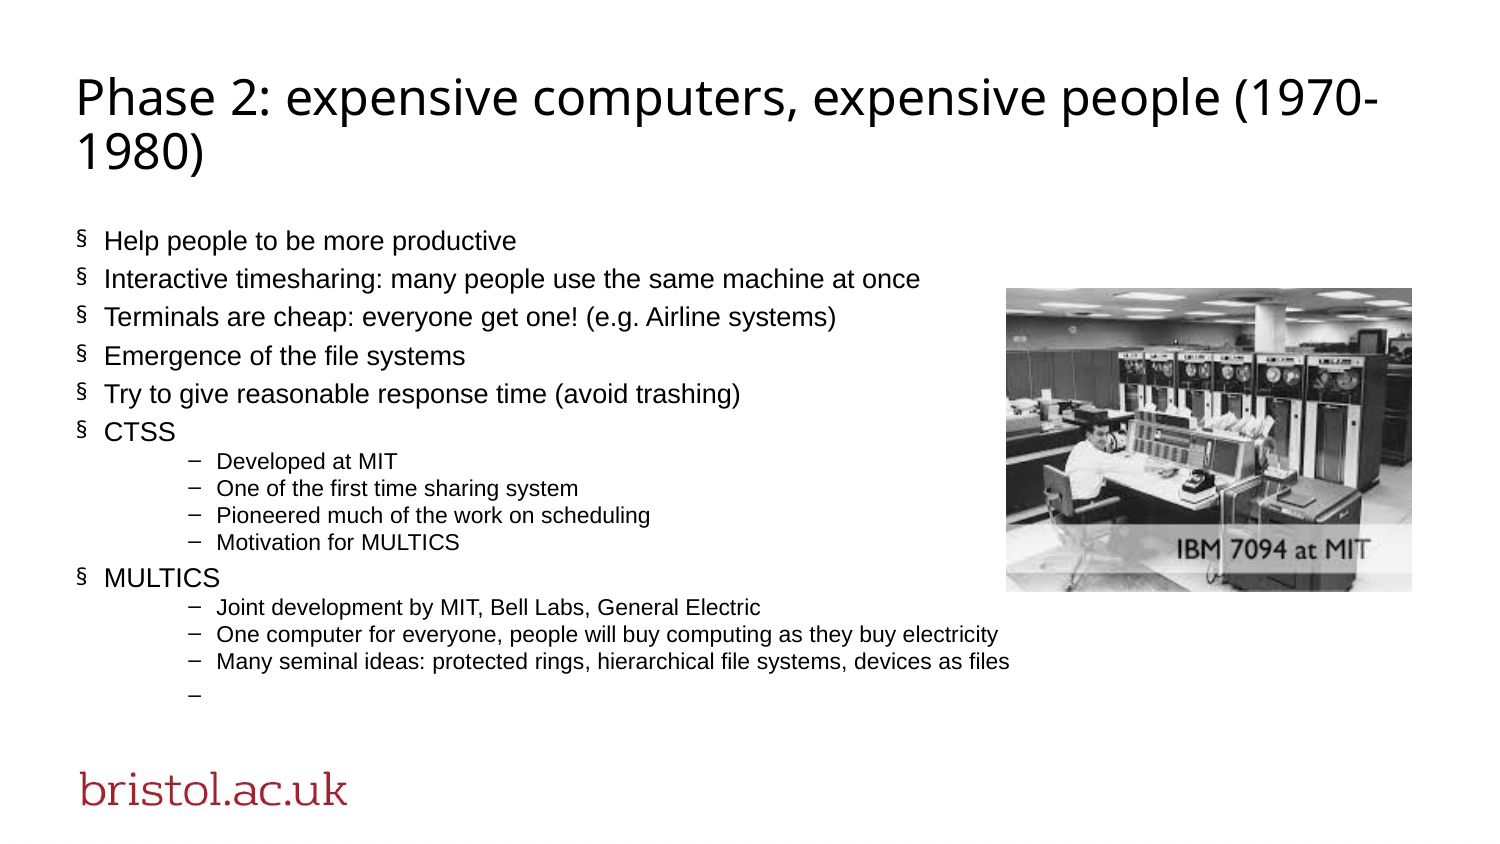

# Phase 2: expensive computers, expensive people (1970-1980)
Help people to be more productive
Interactive timesharing: many people use the same machine at once
Terminals are cheap: everyone get one! (e.g. Airline systems)
Emergence of the file systems
Try to give reasonable response time (avoid trashing)
CTSS
Developed at MIT
One of the first time sharing system
Pioneered much of the work on scheduling
Motivation for MULTICS
MULTICS
Joint development by MIT, Bell Labs, General Electric
One computer for everyone, people will buy computing as they buy electricity
Many seminal ideas: protected rings, hierarchical file systems, devices as files